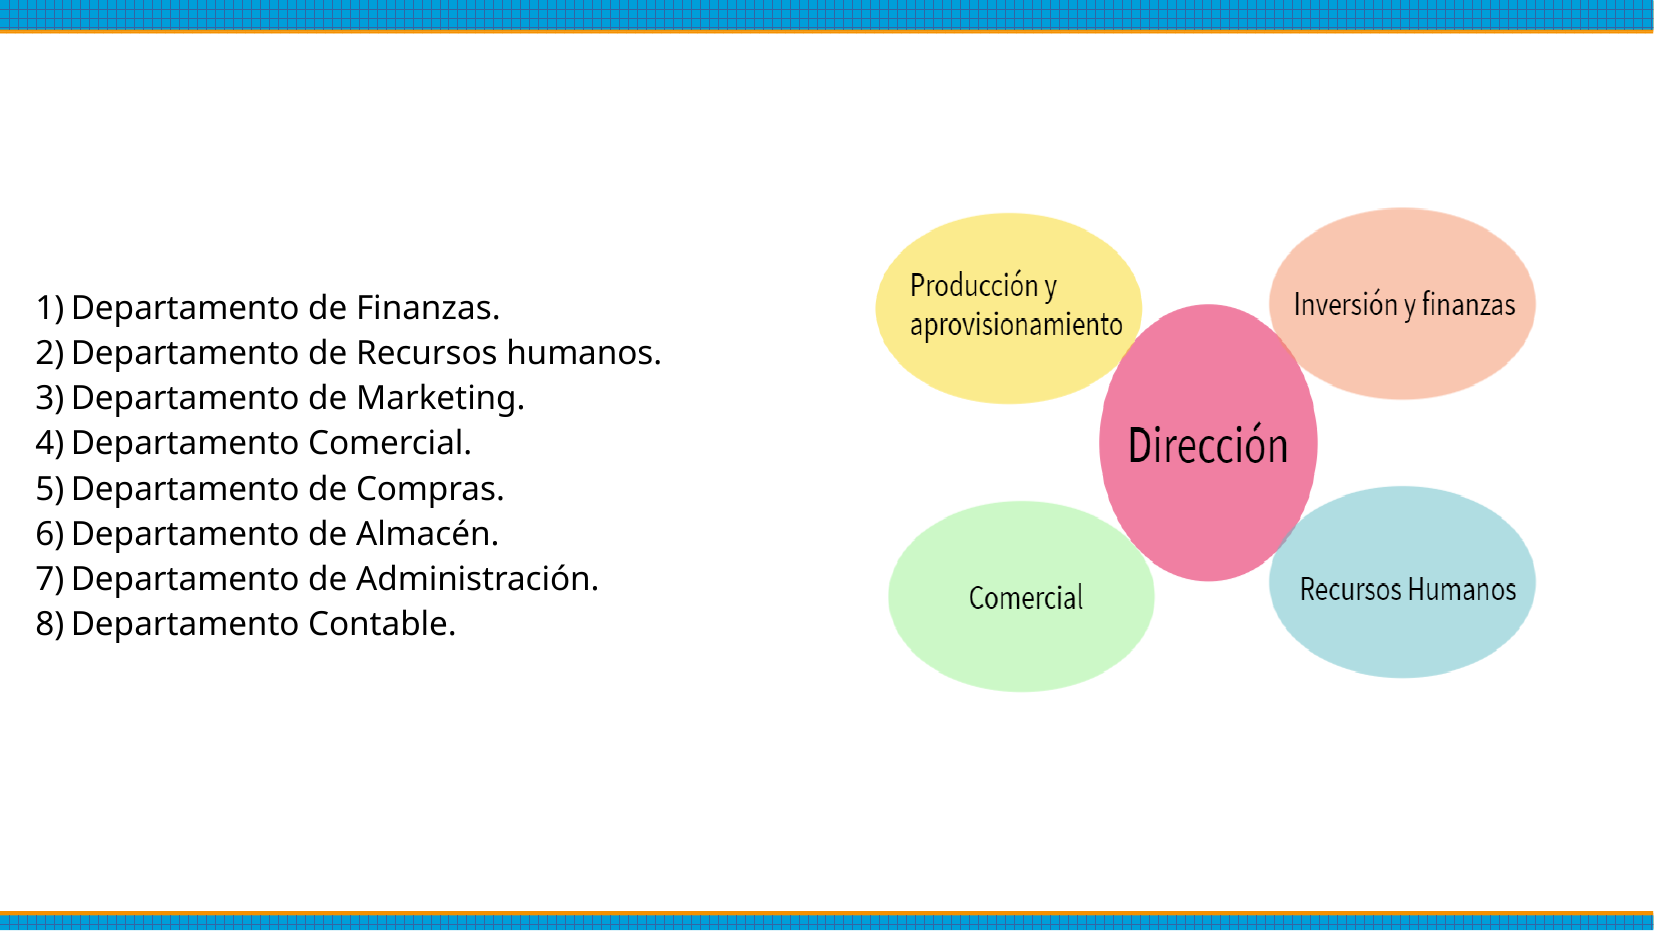

Departamento de Finanzas.
Departamento de Recursos humanos.
Departamento de Marketing.
Departamento Comercial.
Departamento de Compras.
Departamento de Almacén.
Departamento de Administración.
Departamento Contable.